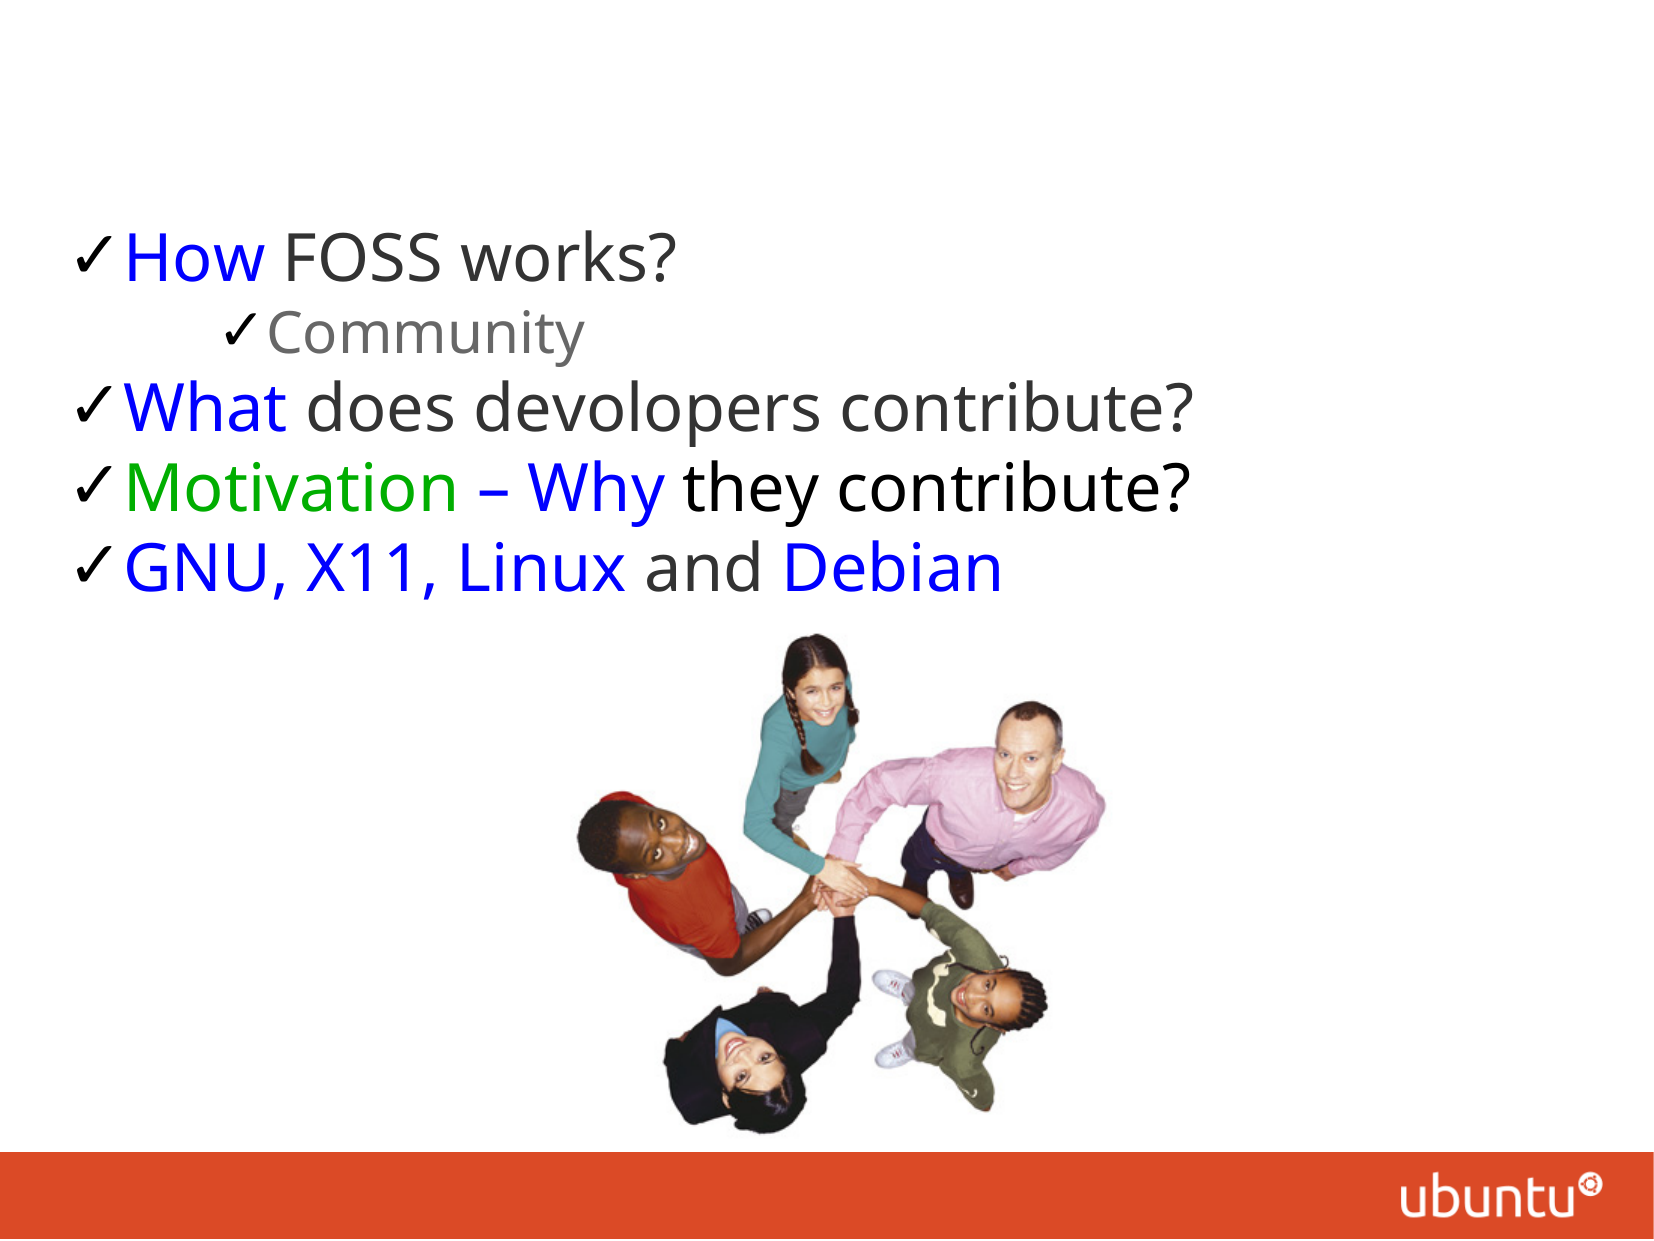

# FOSS in Action
How FOSS works?
Community
What does devolopers contribute?
Motivation – Why they contribute?
GNU, X11, Linux and Debian